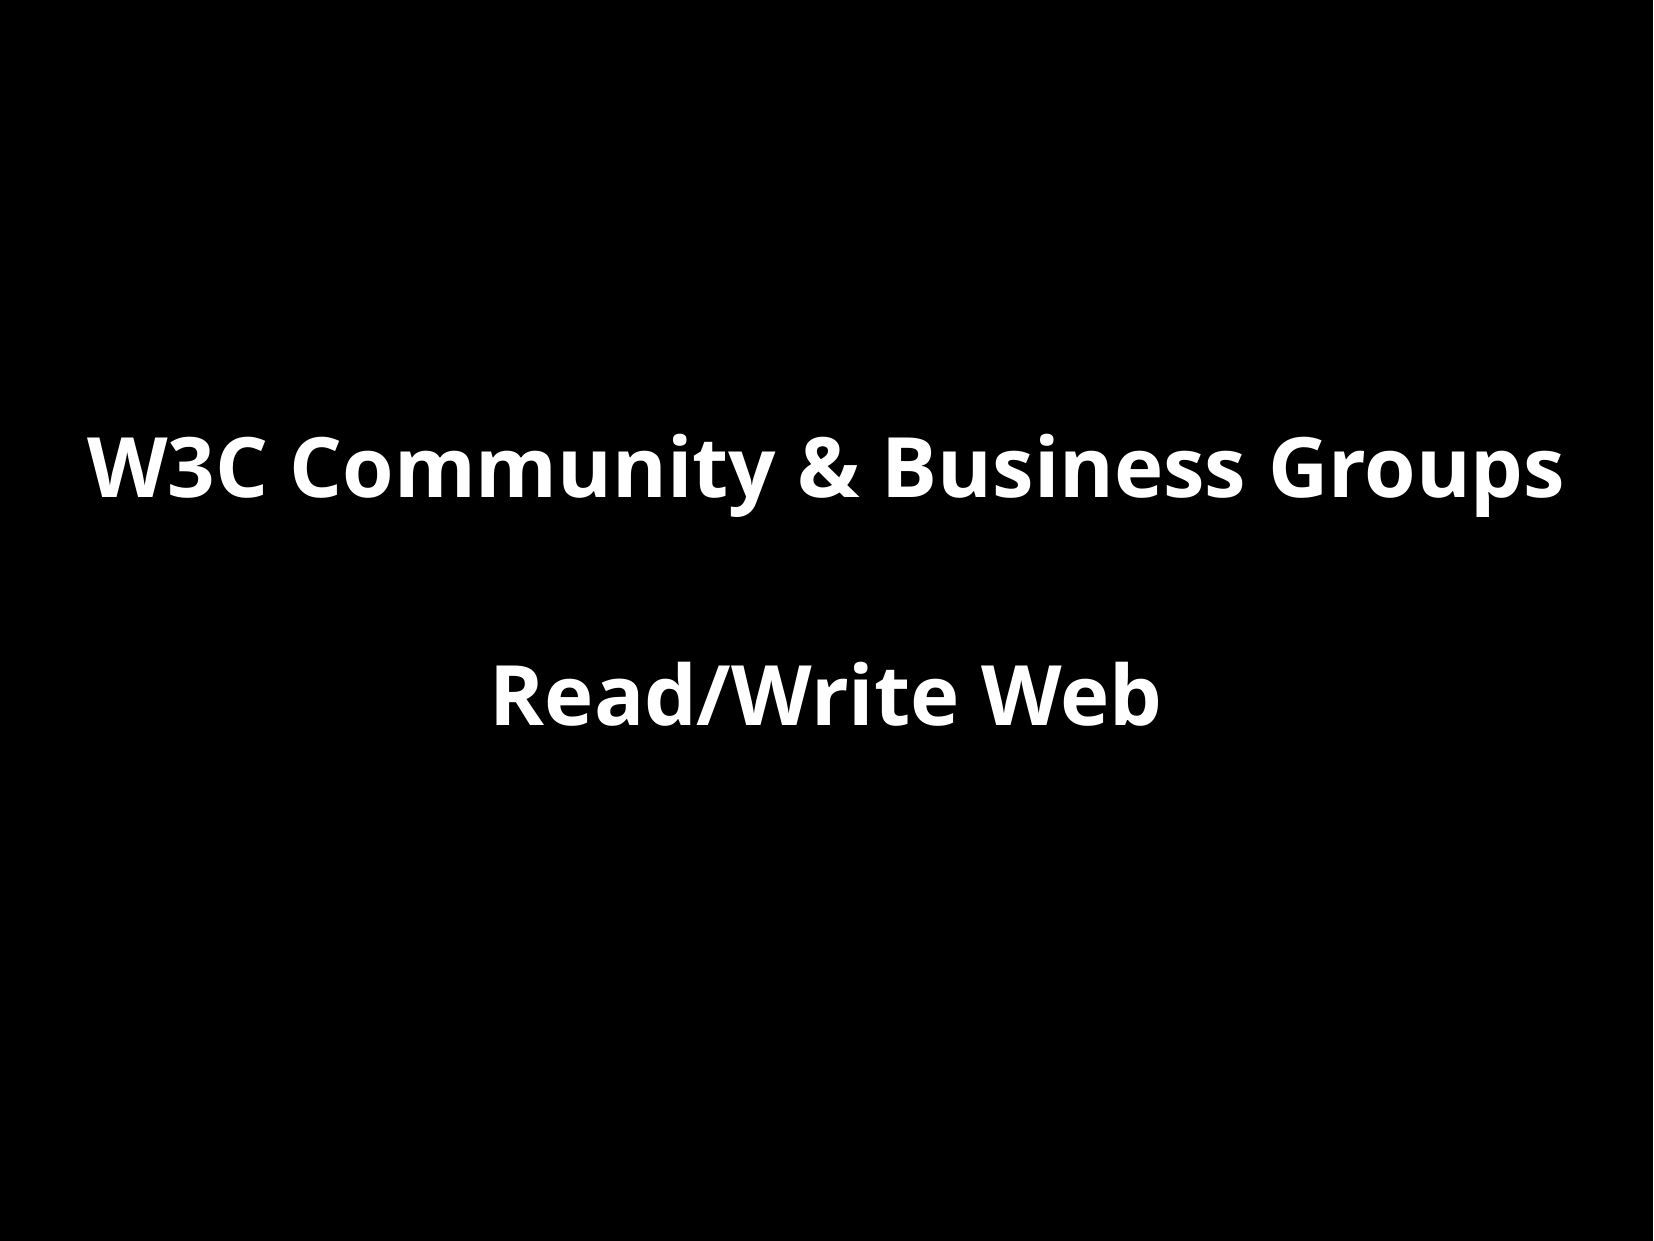

# W3C Community & Business Groups
Read/Write Web